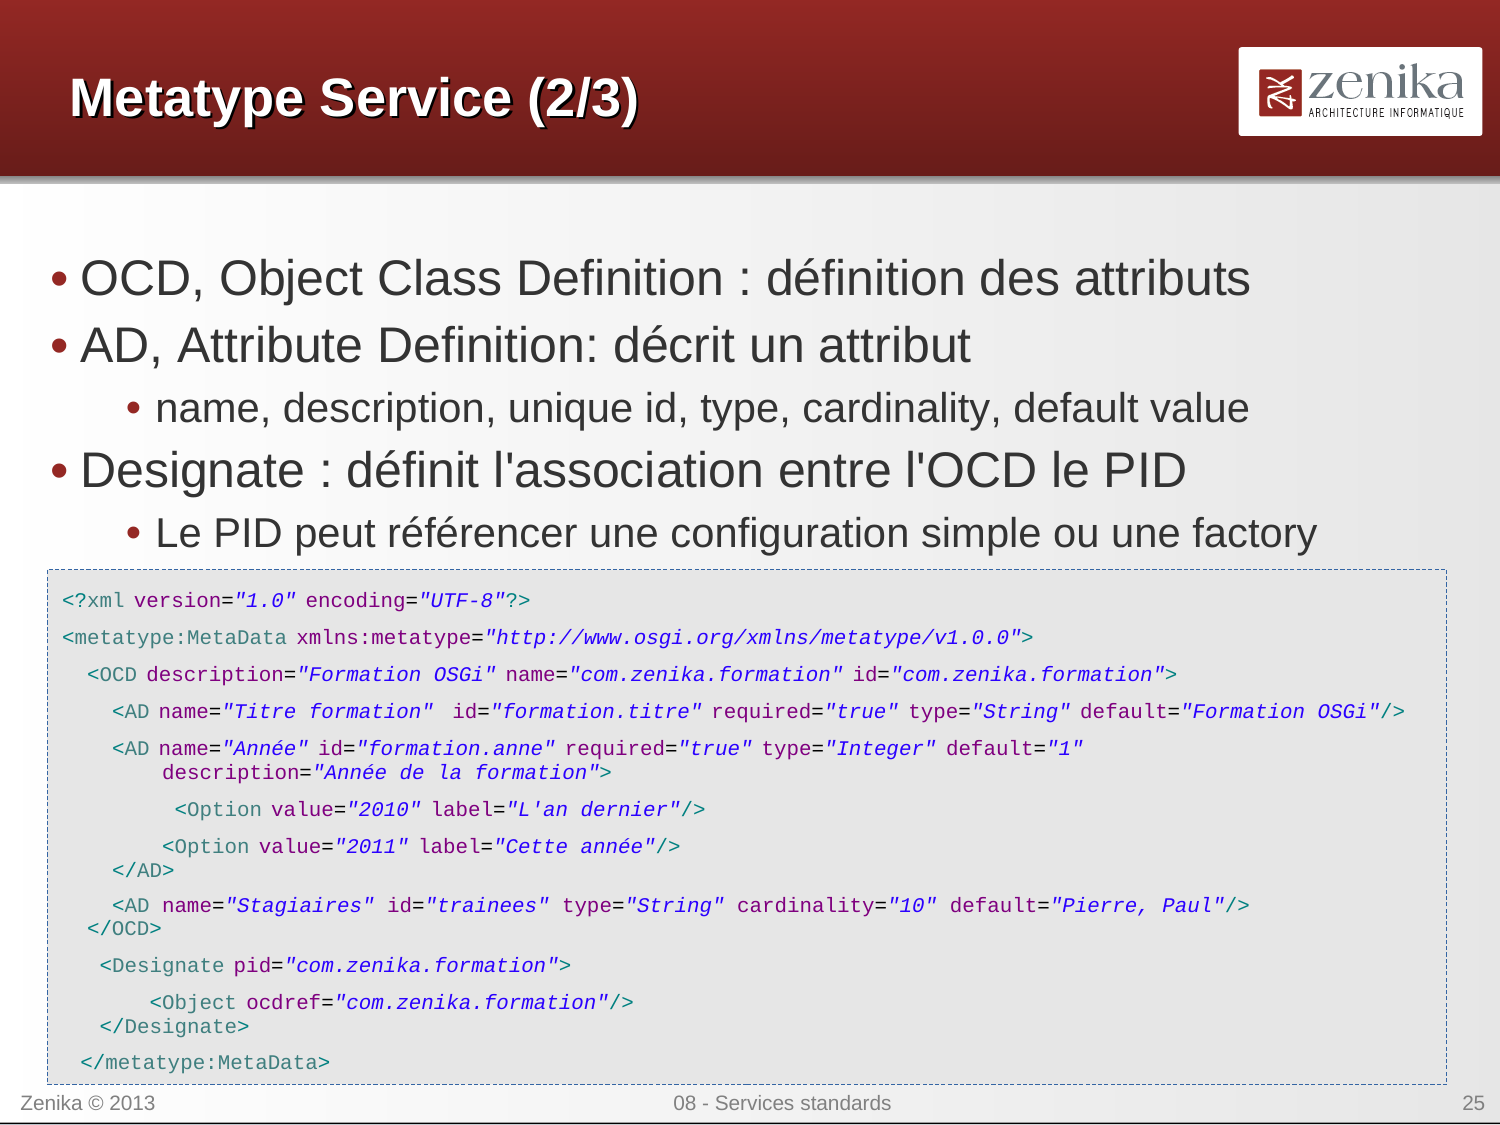

# Metatype Service (2/3)
OCD, Object Class Definition : définition des attributs
AD, Attribute Definition: décrit un attribut
name, description, unique id, type, cardinality, default value
Designate : définit l'association entre l'OCD le PID
Le PID peut référencer une configuration simple ou une factory
<?xml version="1.0" encoding="UTF-8"?>
<metatype:MetaData xmlns:metatype="http://www.osgi.org/xmlns/metatype/v1.0.0">
 <OCD description="Formation OSGi" name="com.zenika.formation" id="com.zenika.formation">
 <AD name="Titre formation" id="formation.titre" required="true" type="String" default="Formation OSGi"/>
 <AD name="Année" id="formation.anne" required="true" type="Integer" default="1"
 description="Année de la formation">
 	<Option value="2010" label="L'an dernier"/>
 <Option value="2011" label="Cette année"/>
 </AD>
 <AD name="Stagiaires" id="trainees" type="String" cardinality="10" default="Pierre, Paul"/>
 </OCD>
 <Designate pid="com.zenika.formation">
 <Object ocdref="com.zenika.formation"/>
 </Designate>
 </metatype:MetaData>